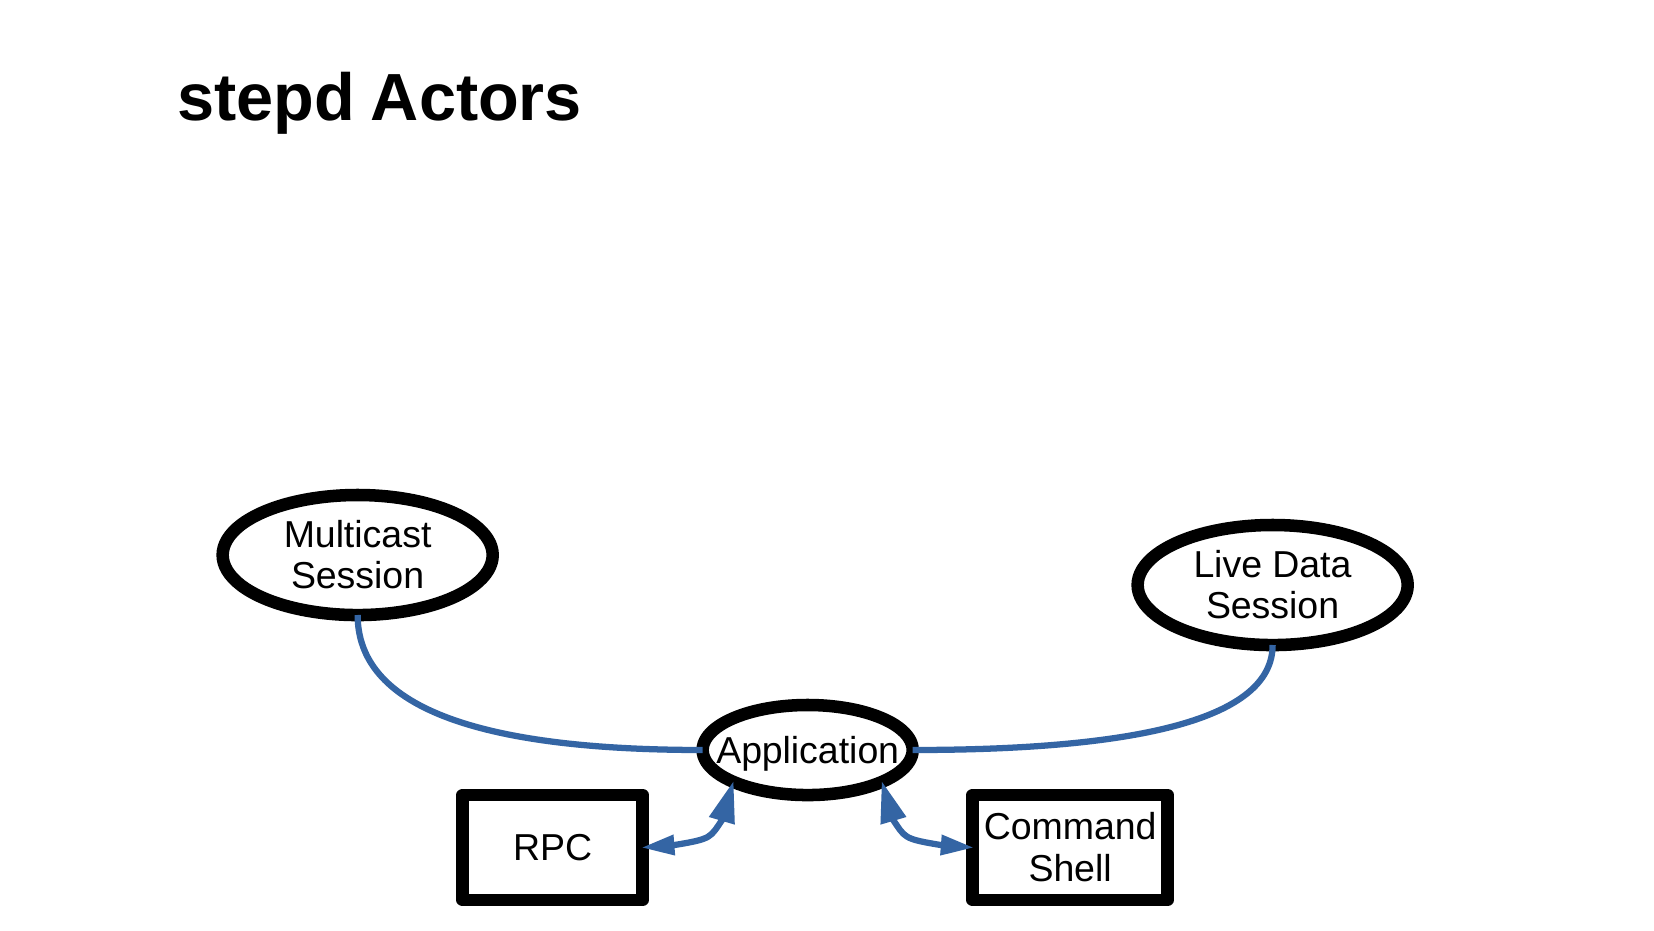

# stepd Actors
Multicast
Session
Live Data
Session
Application
RPC
Command
Shell